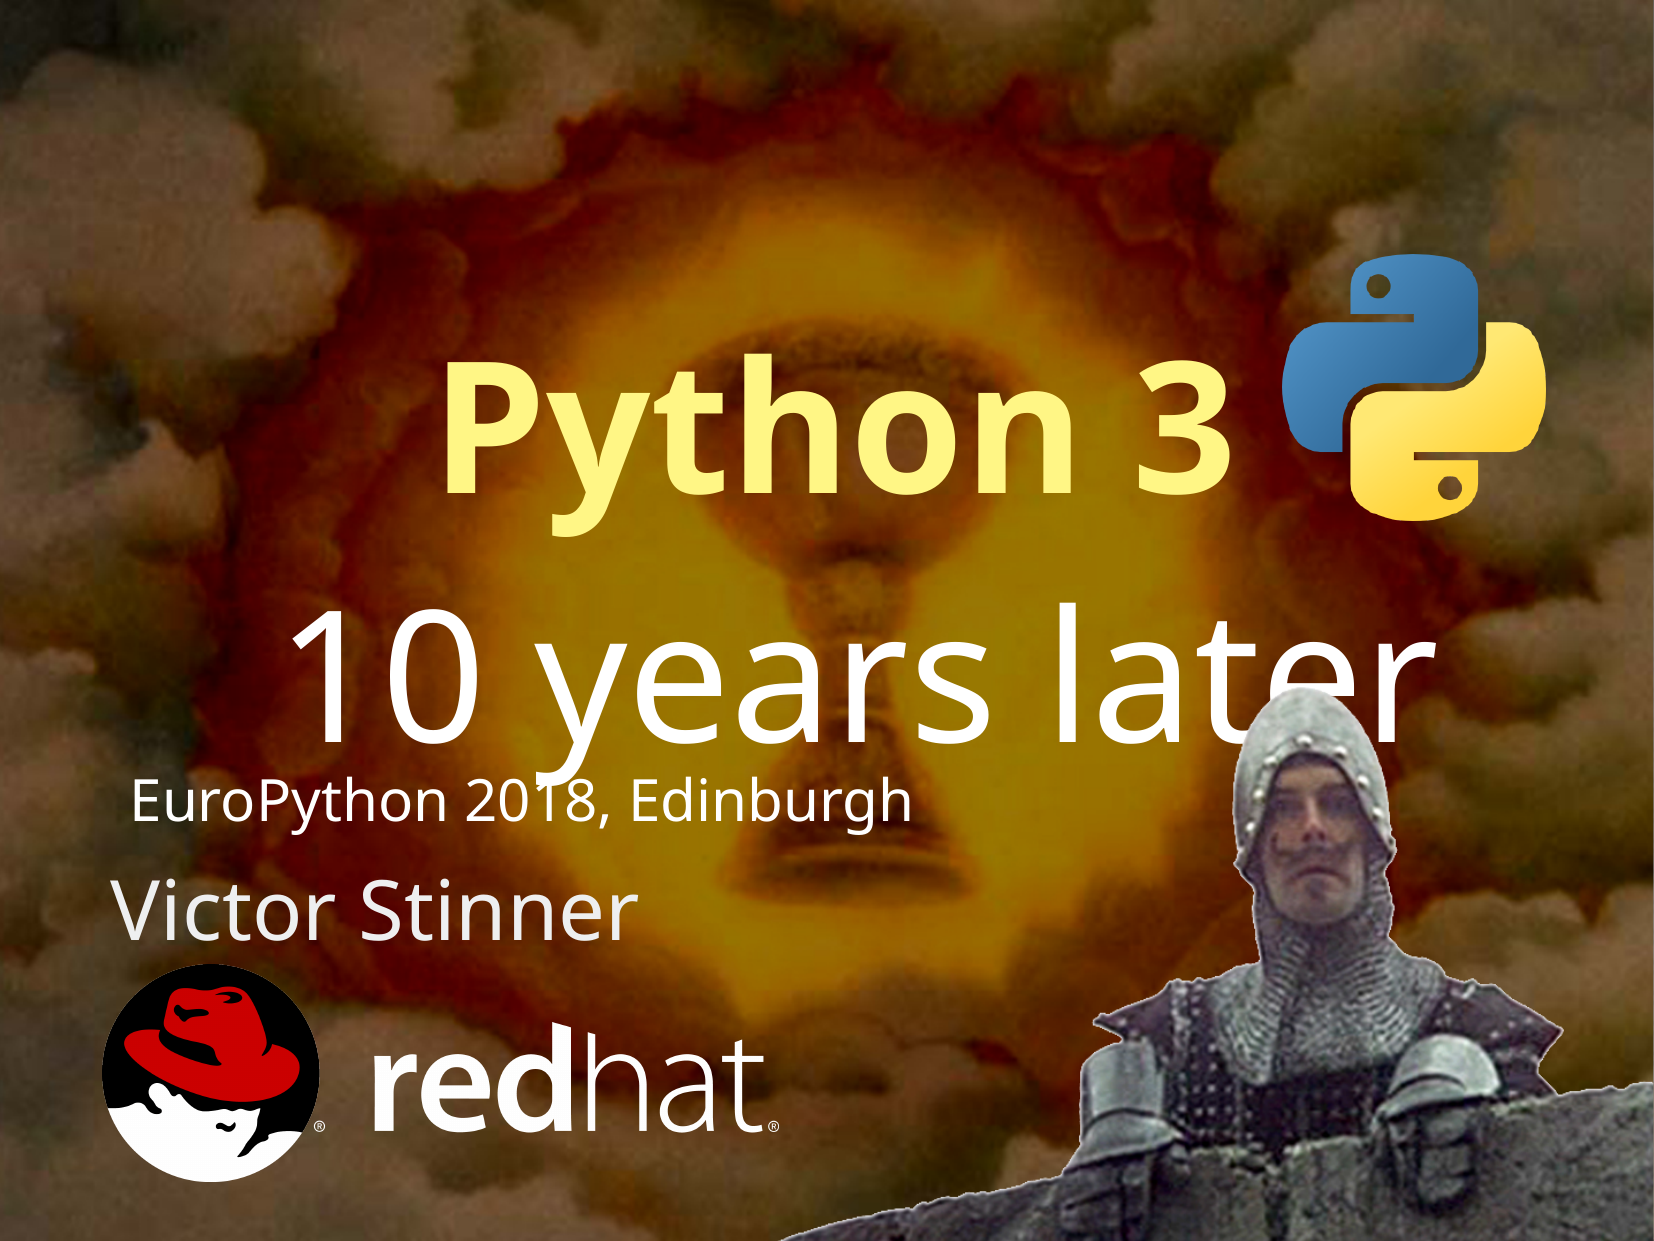

Python 3
10 years later
# EuroPython 2018, Edinburgh
Victor Stinner
vstinner@redhat.com